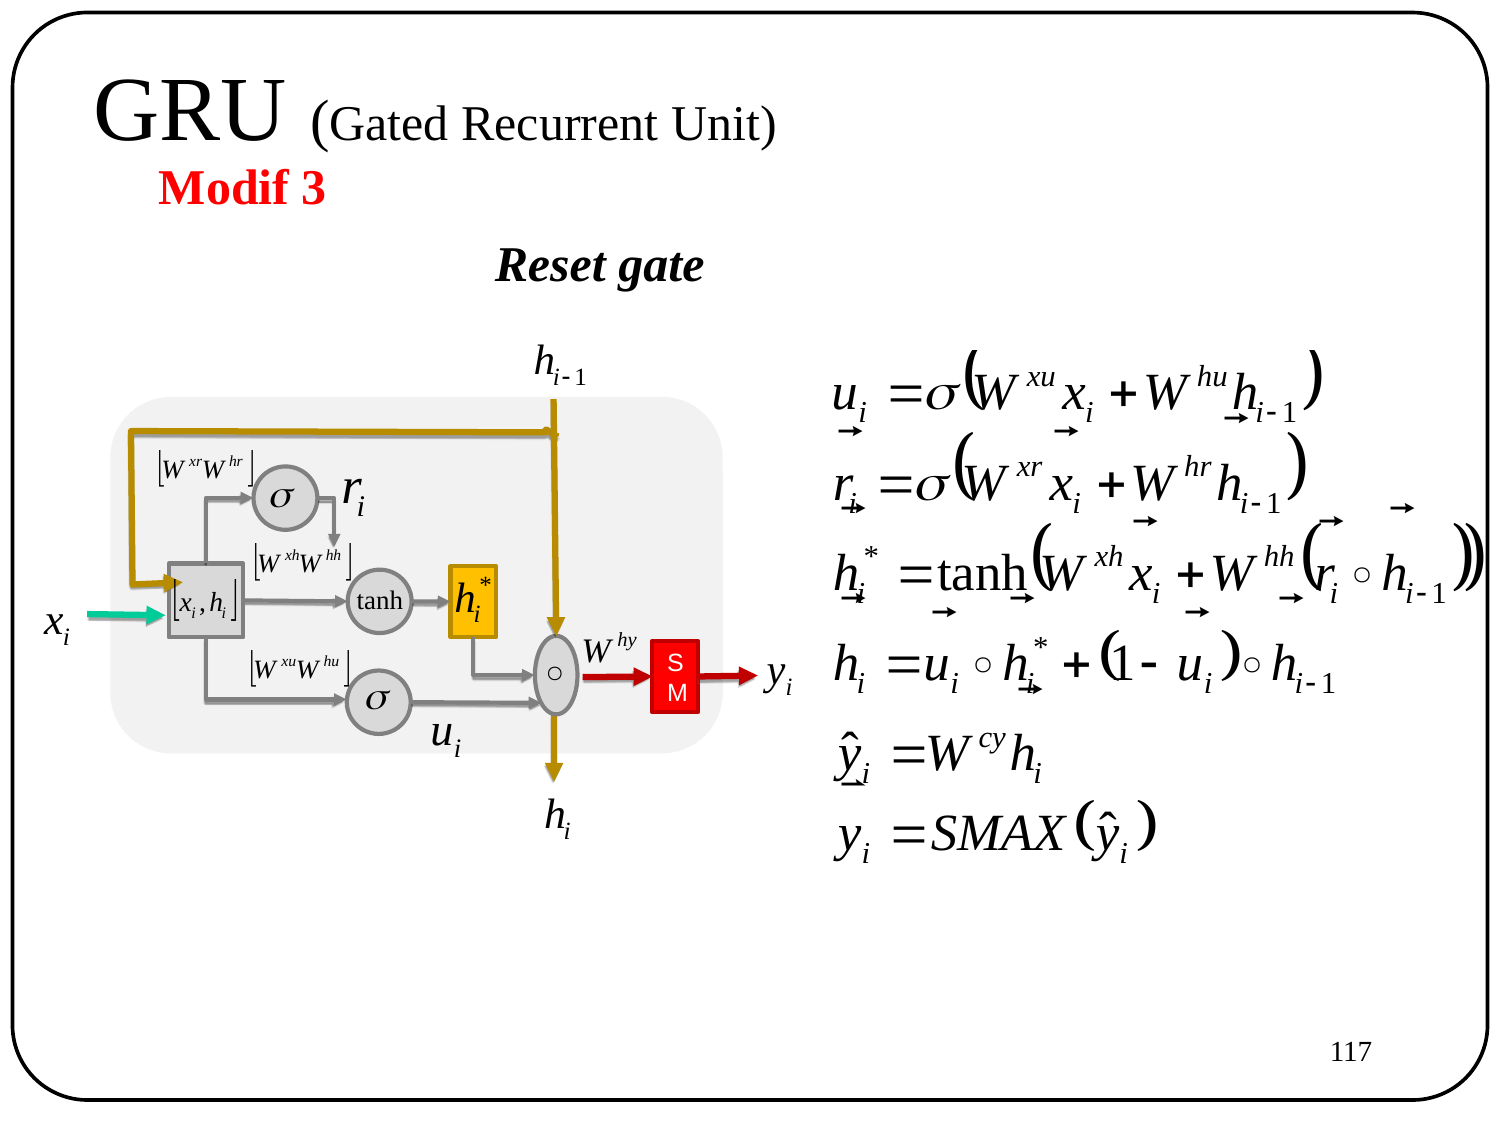

# GRU (Gated Recurrent Unit)
Modif 3
Reset gate
SM